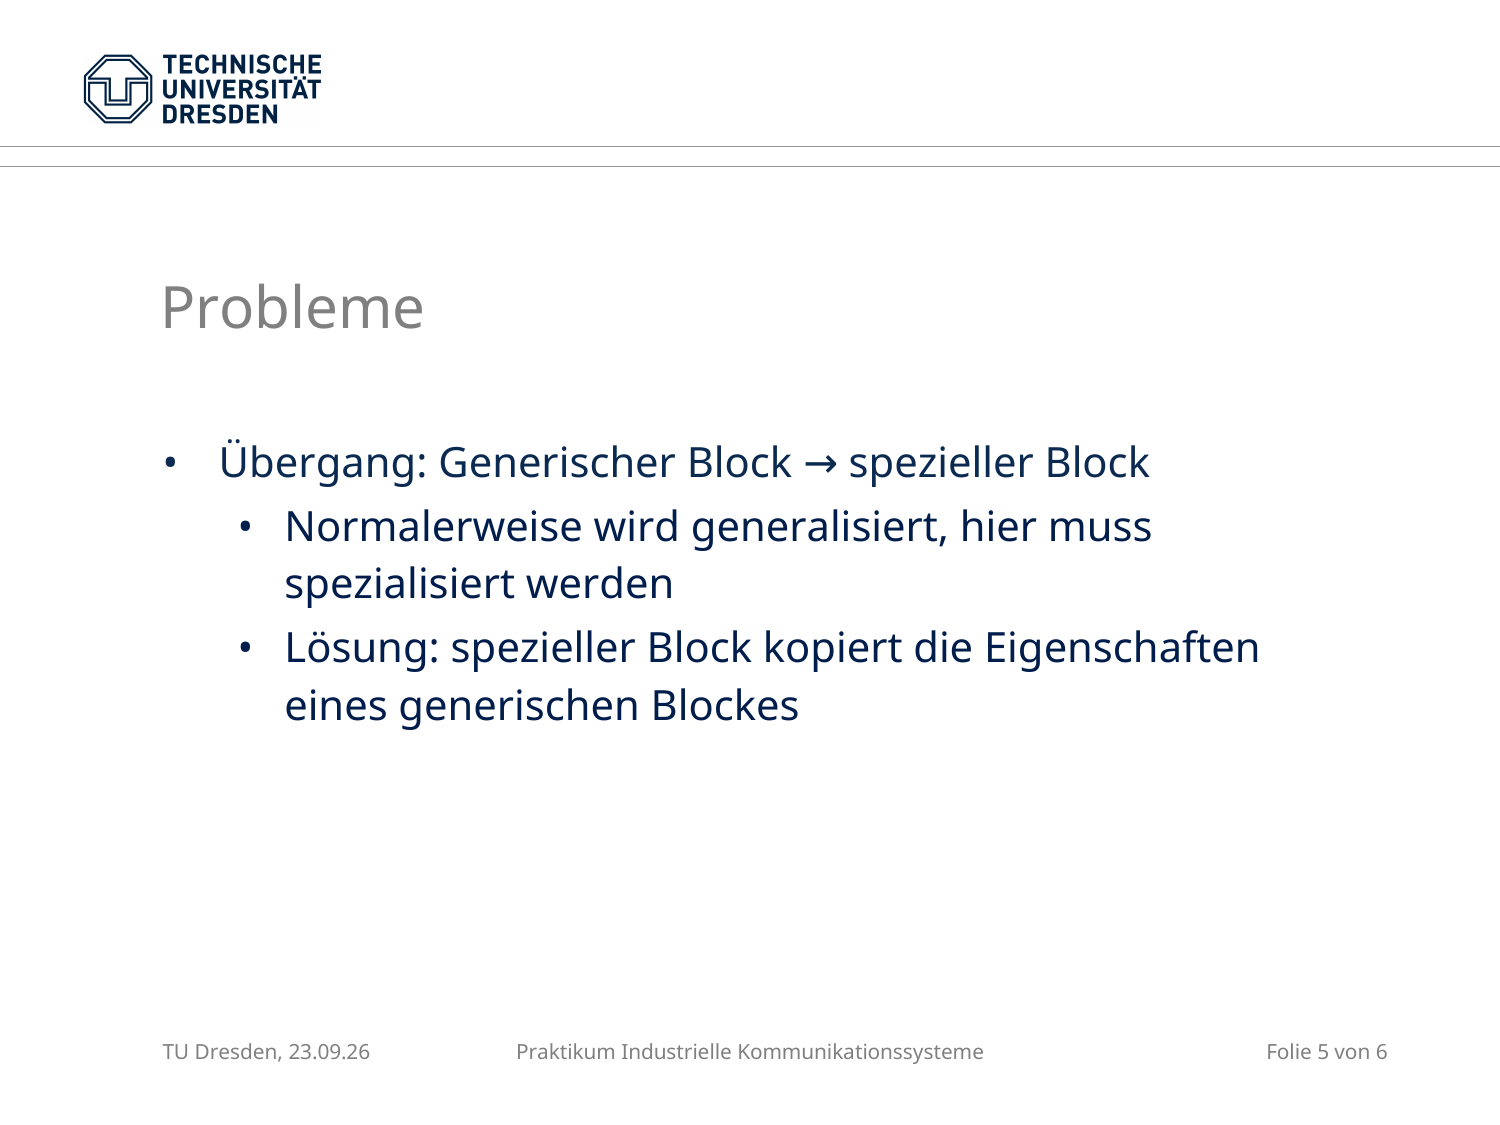

# Probleme
Übergang: Generischer Block → spezieller Block
Normalerweise wird generalisiert, hier muss spezialisiert werden
Lösung: spezieller Block kopiert die Eigenschaften eines generischen Blockes
5